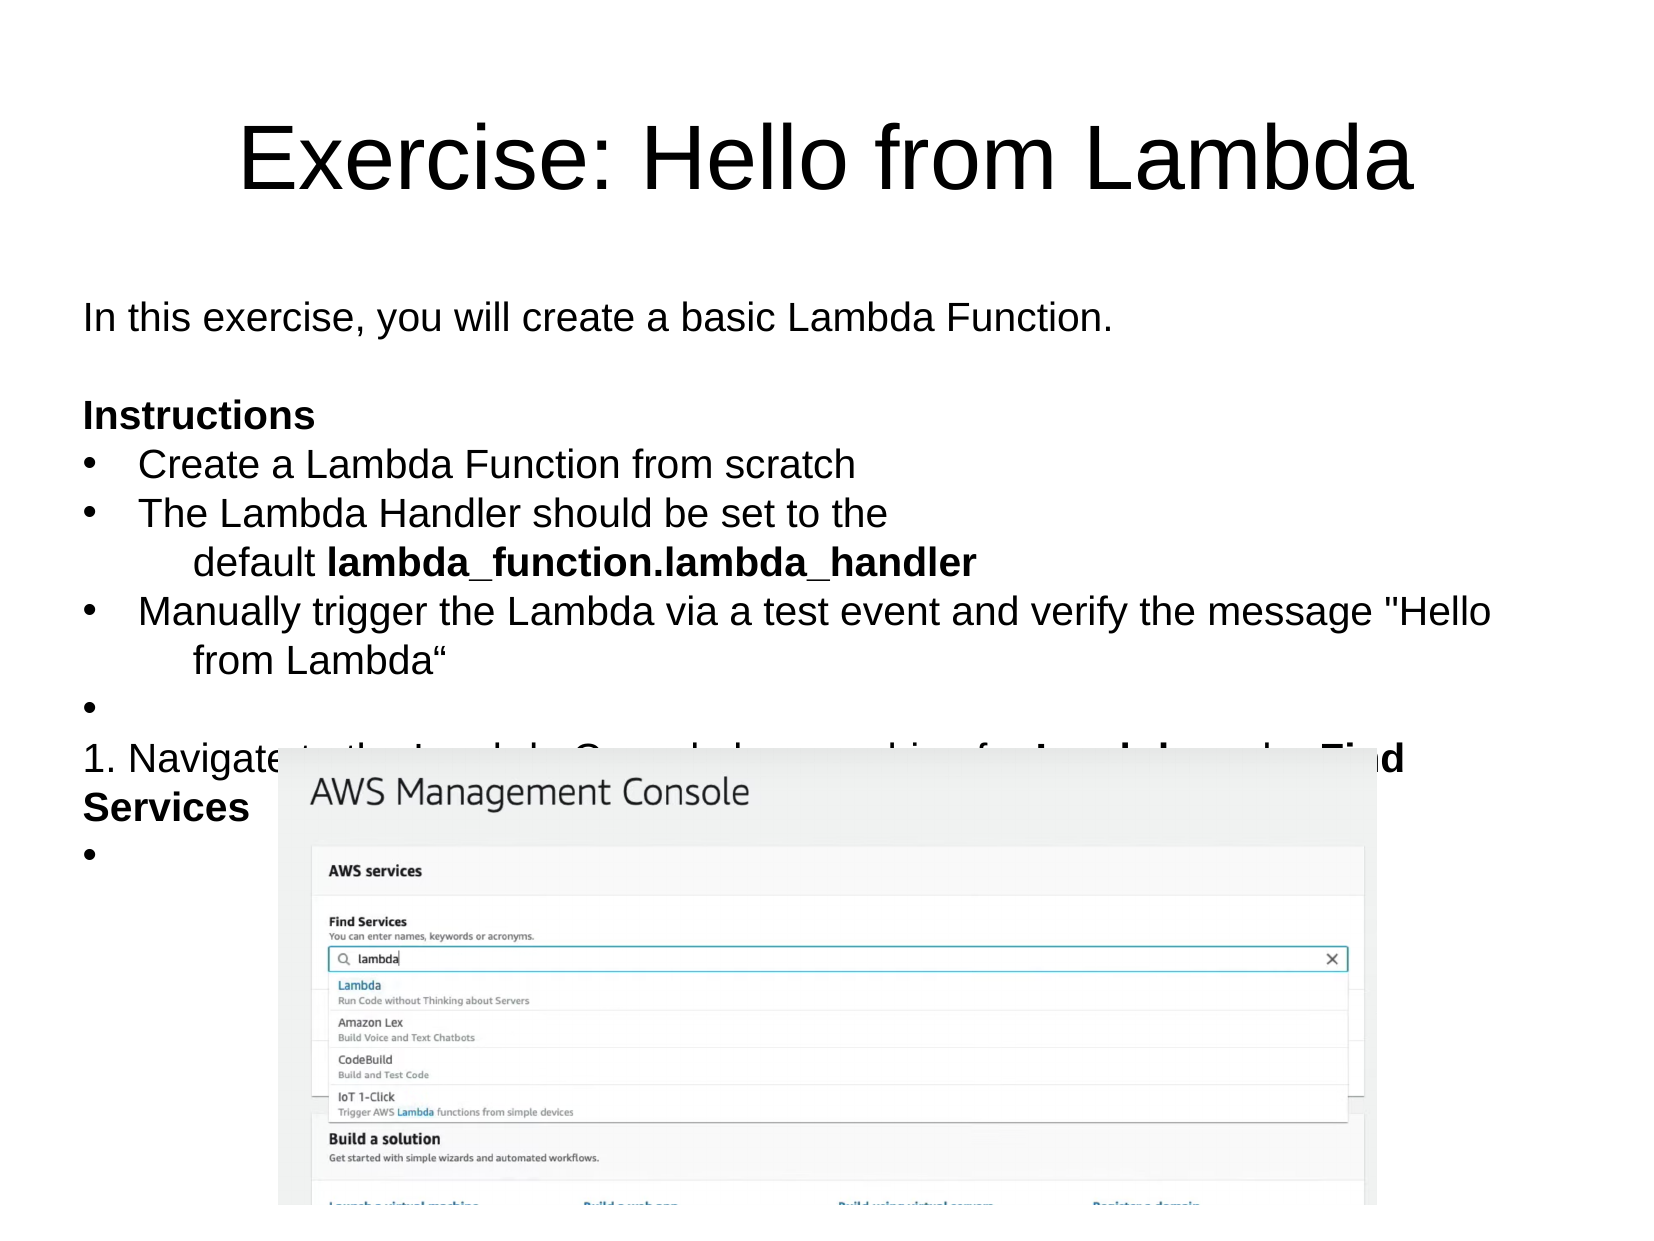

# Exercise: Hello from Lambda
In this exercise, you will create a basic Lambda Function.
Instructions
Create a Lambda Function from scratch
The Lambda Handler should be set to the default lambda_function.lambda_handler
Manually trigger the Lambda via a test event and verify the message "Hello from Lambda“
1. Navigate to the Lambda Console by searching for Lambda under Find Services